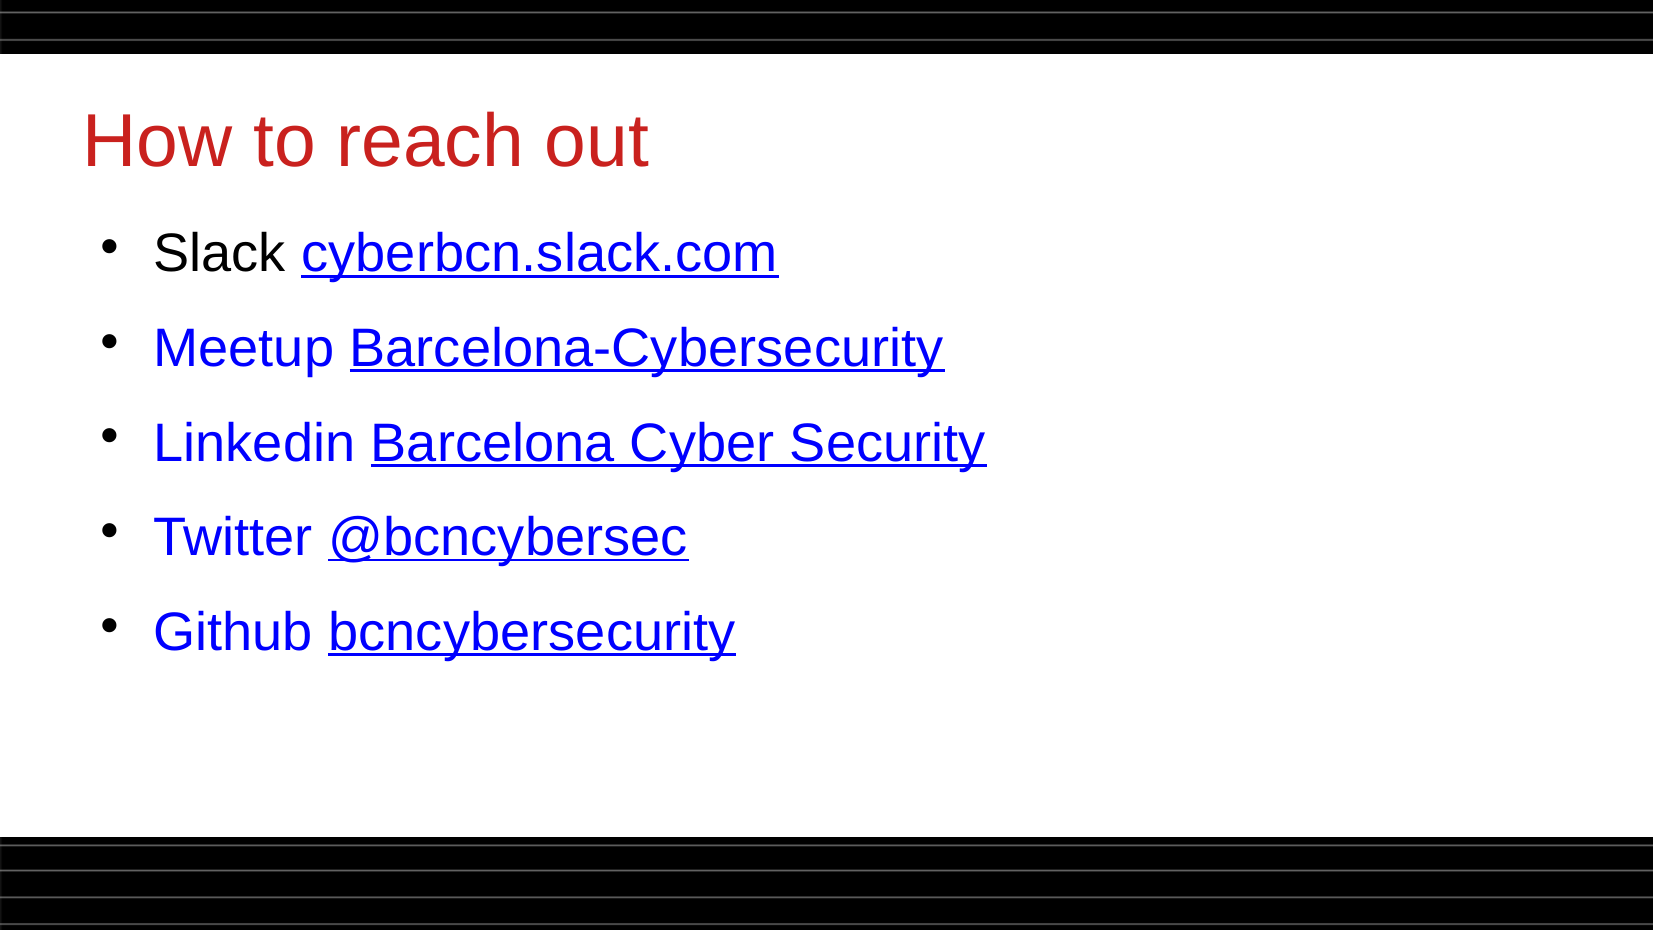

How to reach out
Slack cyberbcn.slack.com
Meetup Barcelona-Cybersecurity
Linkedin Barcelona Cyber Security
Twitter @bcncybersec
Github bcncybersecurity